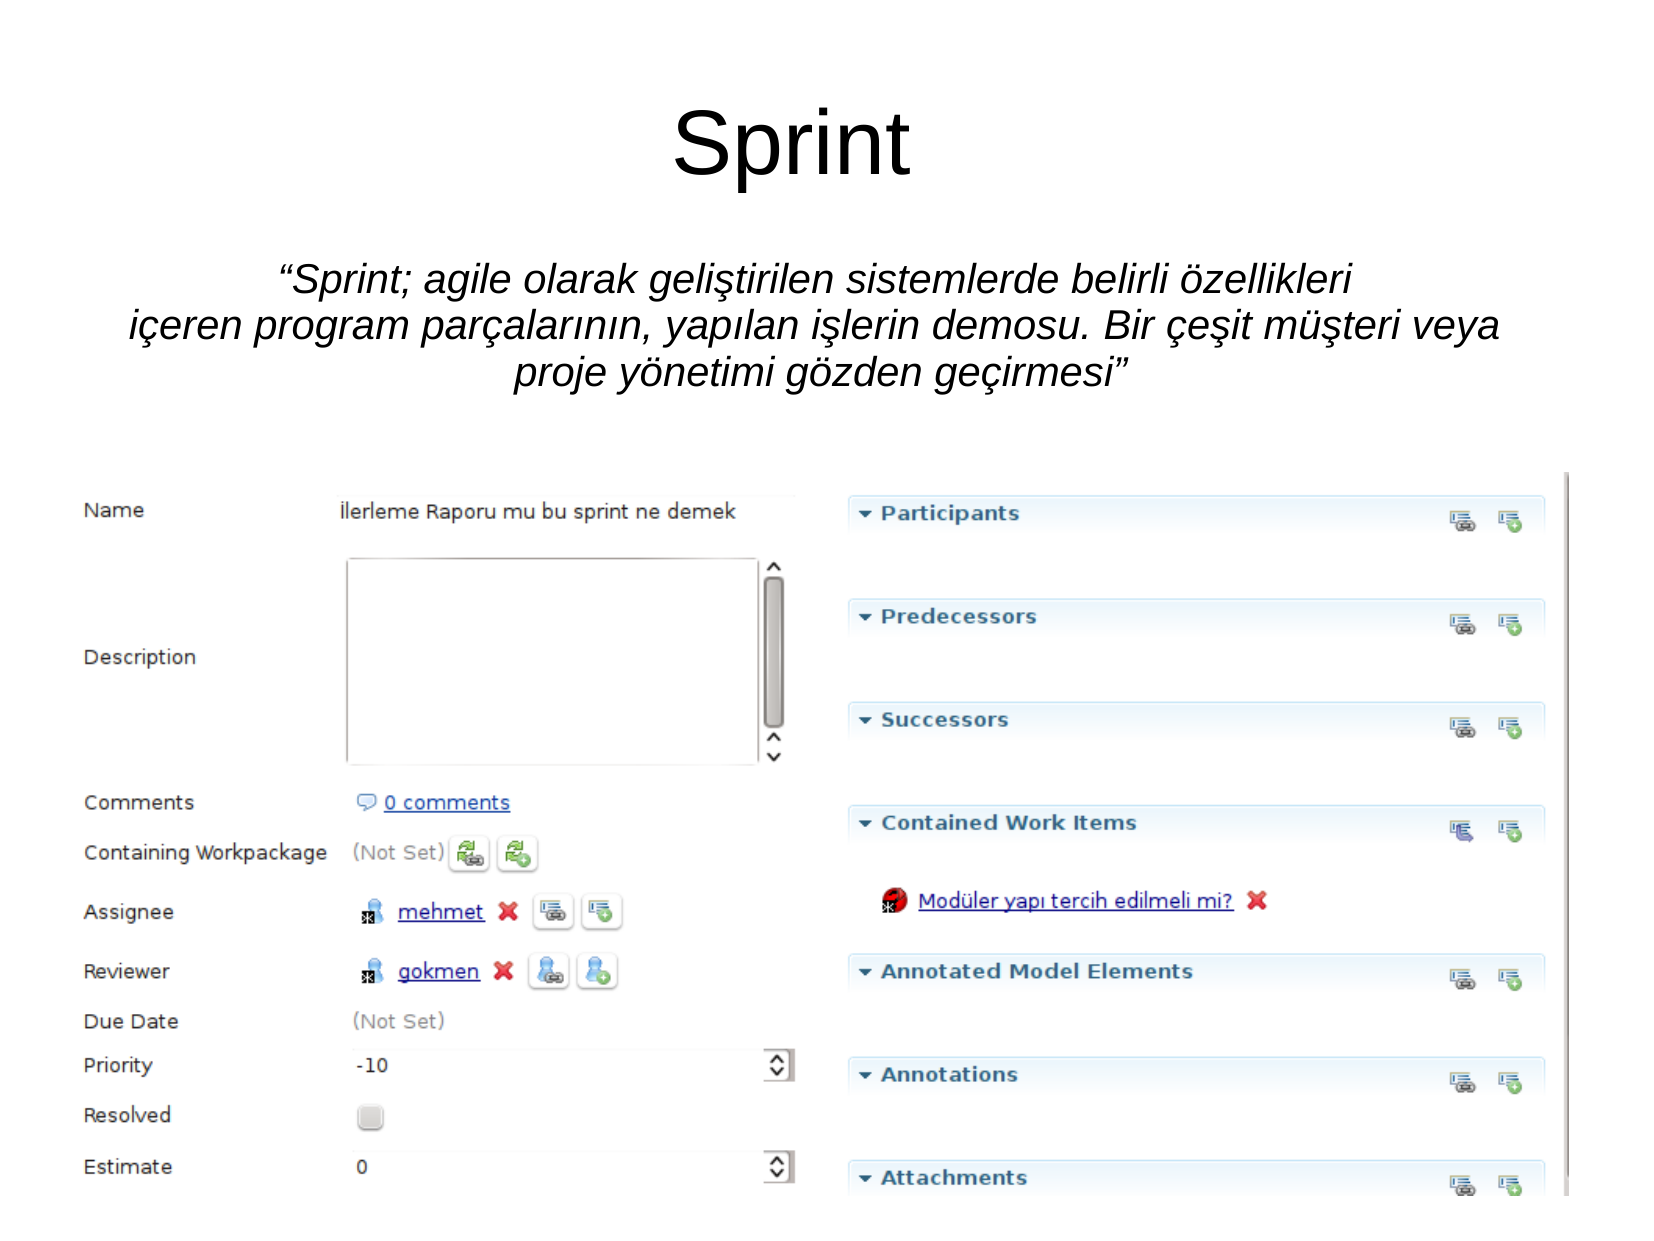

Sprint
# “Sprint; agile olarak geliştirilen sistemlerde belirli özellikleri içeren program parçalarının, yapılan işlerin demosu. Bir çeşit müşteri veya proje yönetimi gözden geçirmesi”